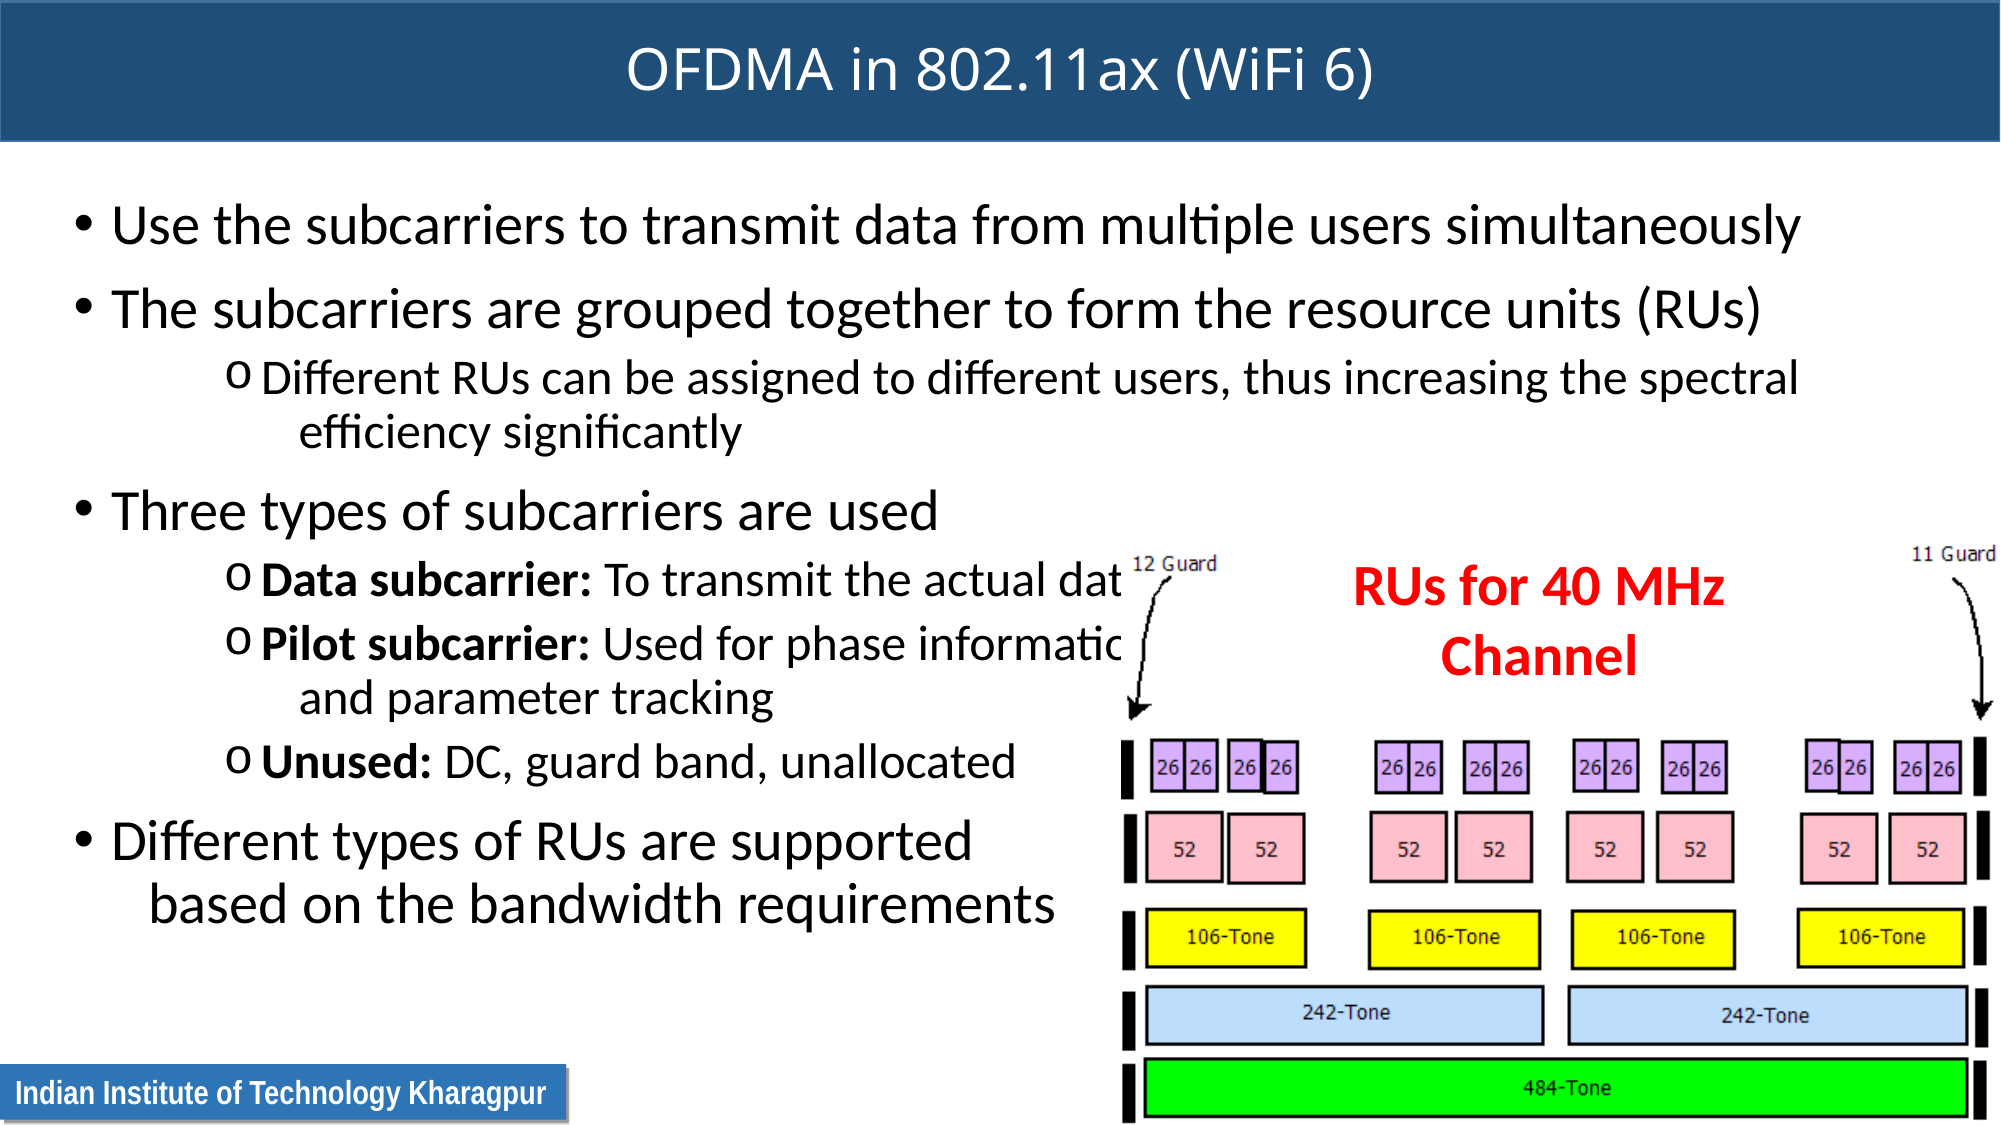

OFDMA in 802.11ax (WiFi 6)
# Use the subcarriers to transmit data from multiple users simultaneously
The subcarriers are grouped together to form the resource units (RUs)
Different RUs can be assigned to different users, thus increasing the spectral efficiency significantly
Three types of subcarriers are used
Data subcarrier: To transmit the actual data
Pilot subcarrier: Used for phase information
and parameter tracking
Unused: DC, guard band, unallocated
Different types of RUs are supported
based on the bandwidth requirements
RUs for 40 MHz Channel